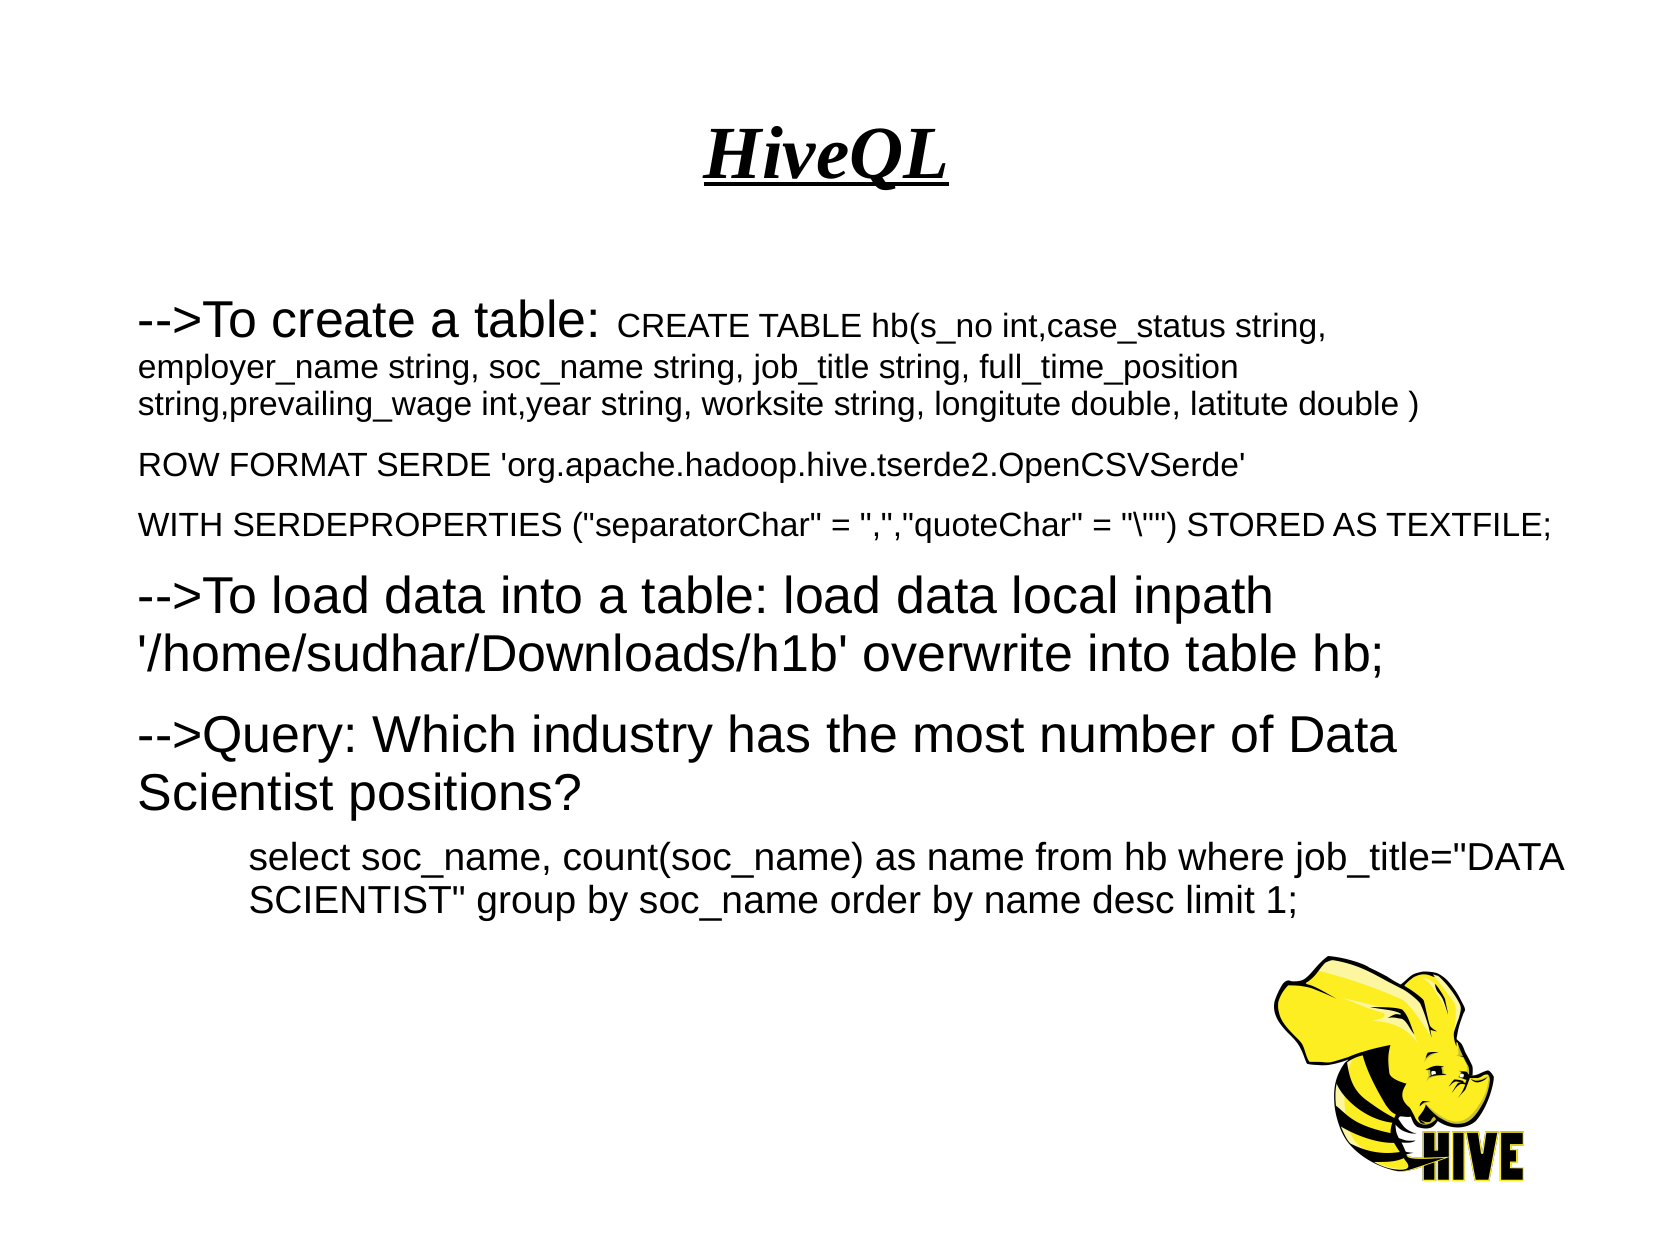

# HiveQL
-->To create a table: CREATE TABLE hb(s_no int,case_status string, employer_name string, soc_name string, job_title string, full_time_position string,prevailing_wage int,year string, worksite string, longitute double, latitute double )
ROW FORMAT SERDE 'org.apache.hadoop.hive.tserde2.OpenCSVSerde'
WITH SERDEPROPERTIES ("separatorChar" = ",","quoteChar" = "\"") STORED AS TEXTFILE;
-->To load data into a table: load data local inpath '/home/sudhar/Downloads/h1b' overwrite into table hb;
-->Query: Which industry has the most number of Data Scientist positions?
select soc_name, count(soc_name) as name from hb where job_title="DATA SCIENTIST" group by soc_name order by name desc limit 1;